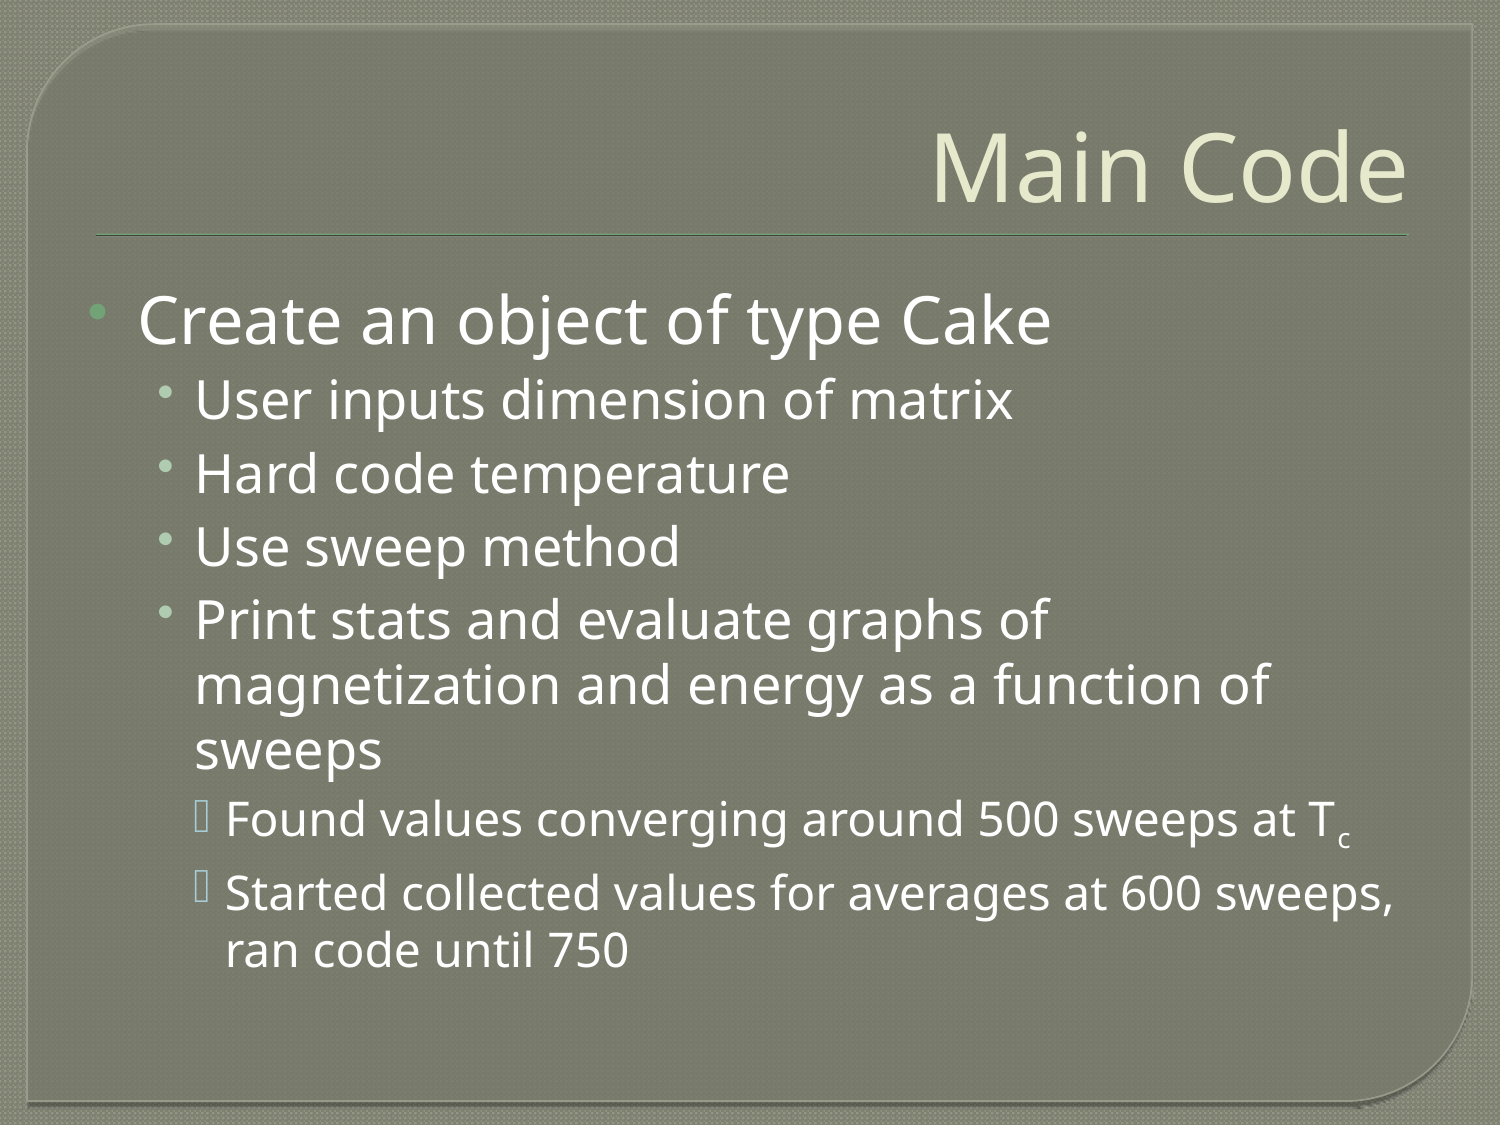

# Main Code
Create an object of type Cake
User inputs dimension of matrix
Hard code temperature
Use sweep method
Print stats and evaluate graphs of magnetization and energy as a function of sweeps
Found values converging around 500 sweeps at Tc
Started collected values for averages at 600 sweeps, ran code until 750